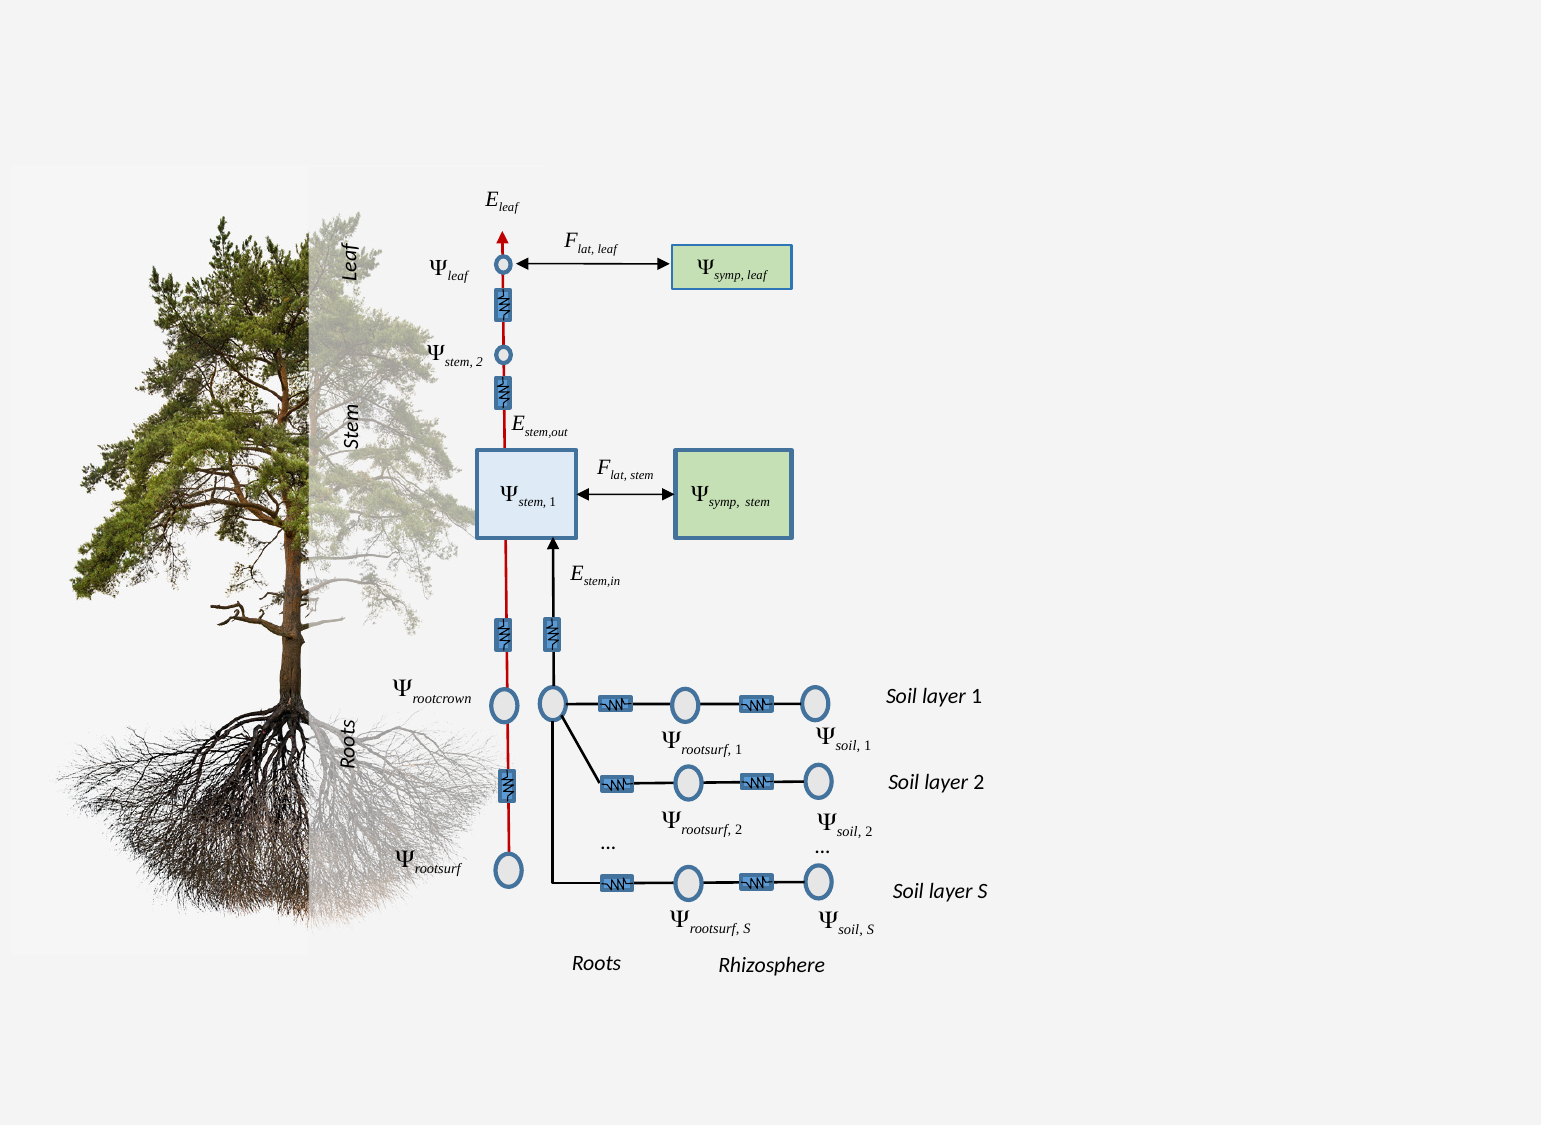

Eleaf
Flat, leaf
Leaf
leaf
symp, leaf
stem, 2
Estem,out
Stem
Flat, stem
symp, stem
stem, 1
Estem,in
rootcrown
Soil layer 1
soil, 1
rootsurf, 1
Roots
Soil layer 2
rootsurf, 2
soil, 2
…
…
rootsurf
Soil layer S
rootsurf, S
soil, S
Roots
Rhizosphere